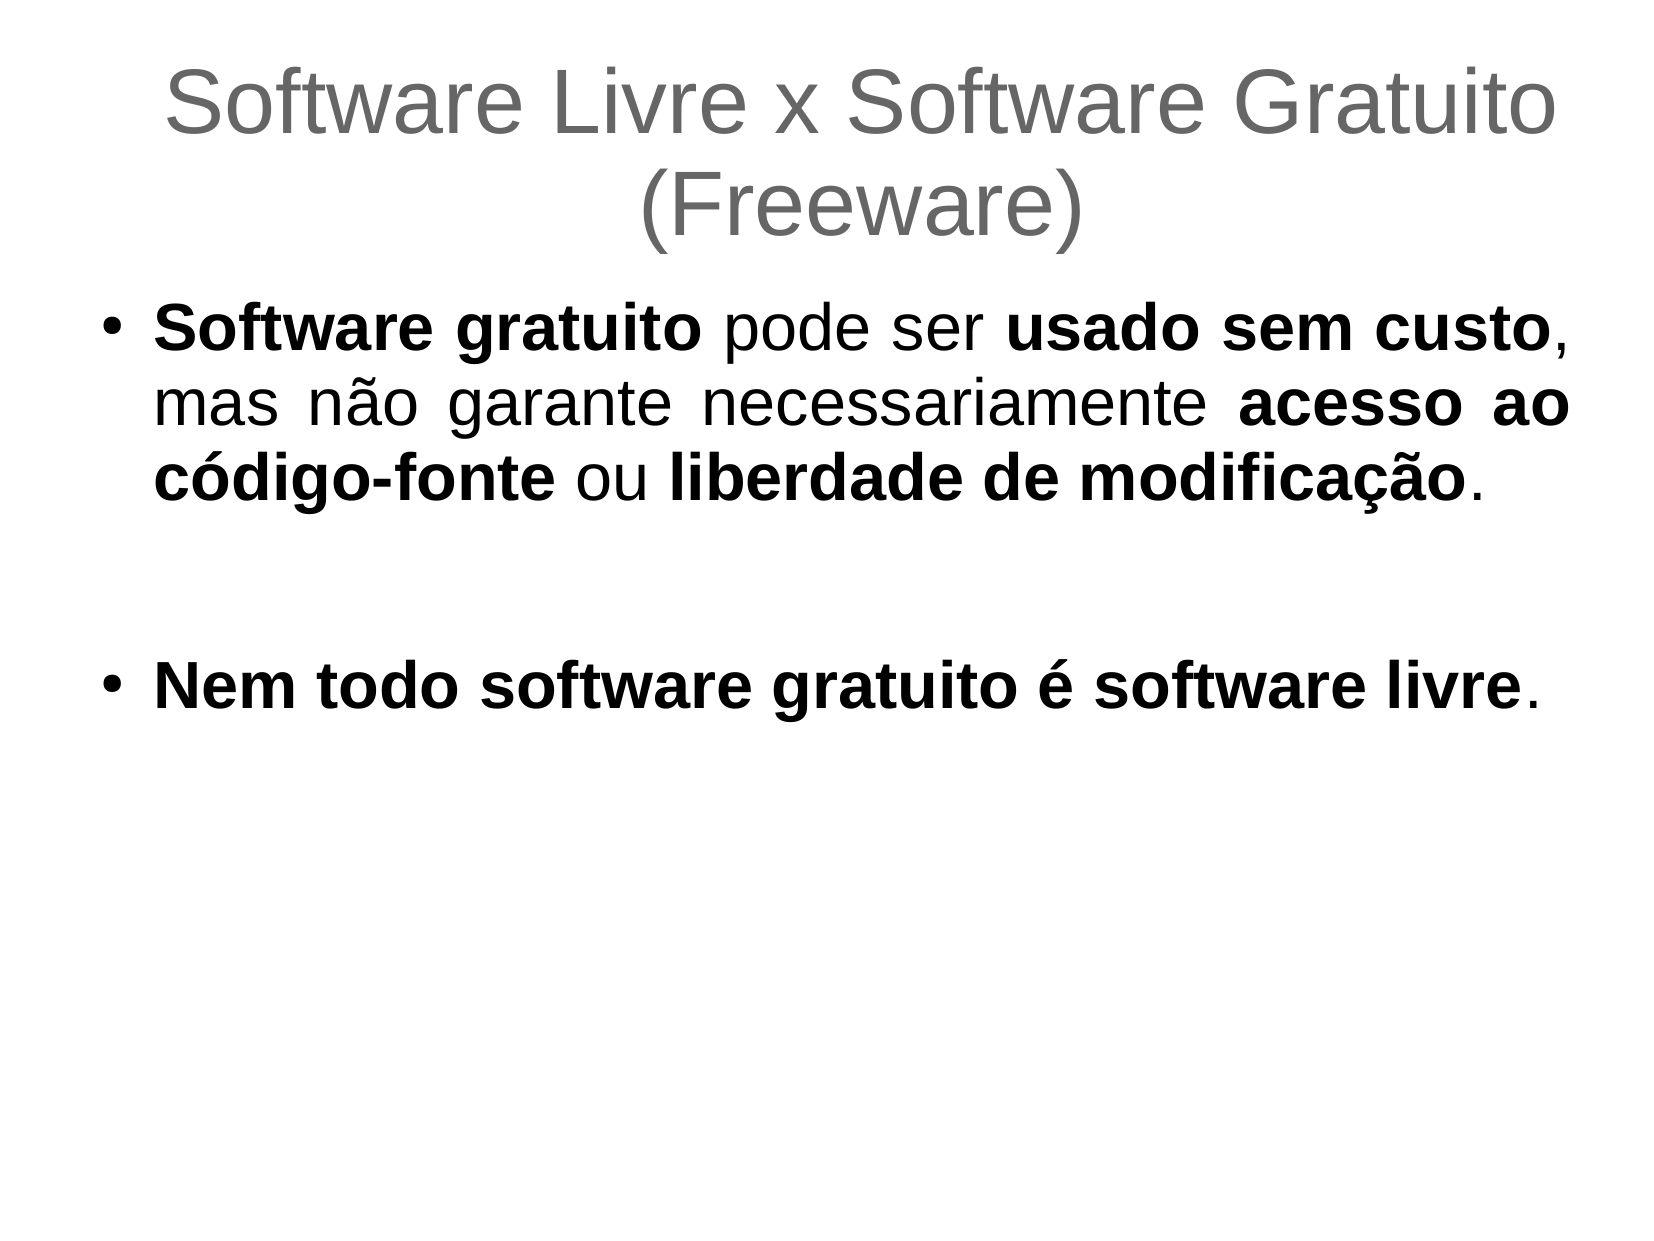

# Software Livre x Software Gratuito (Freeware)
Software gratuito pode ser usado sem custo, mas não garante necessariamente acesso ao código-fonte ou liberdade de modificação.
Nem todo software gratuito é software livre.